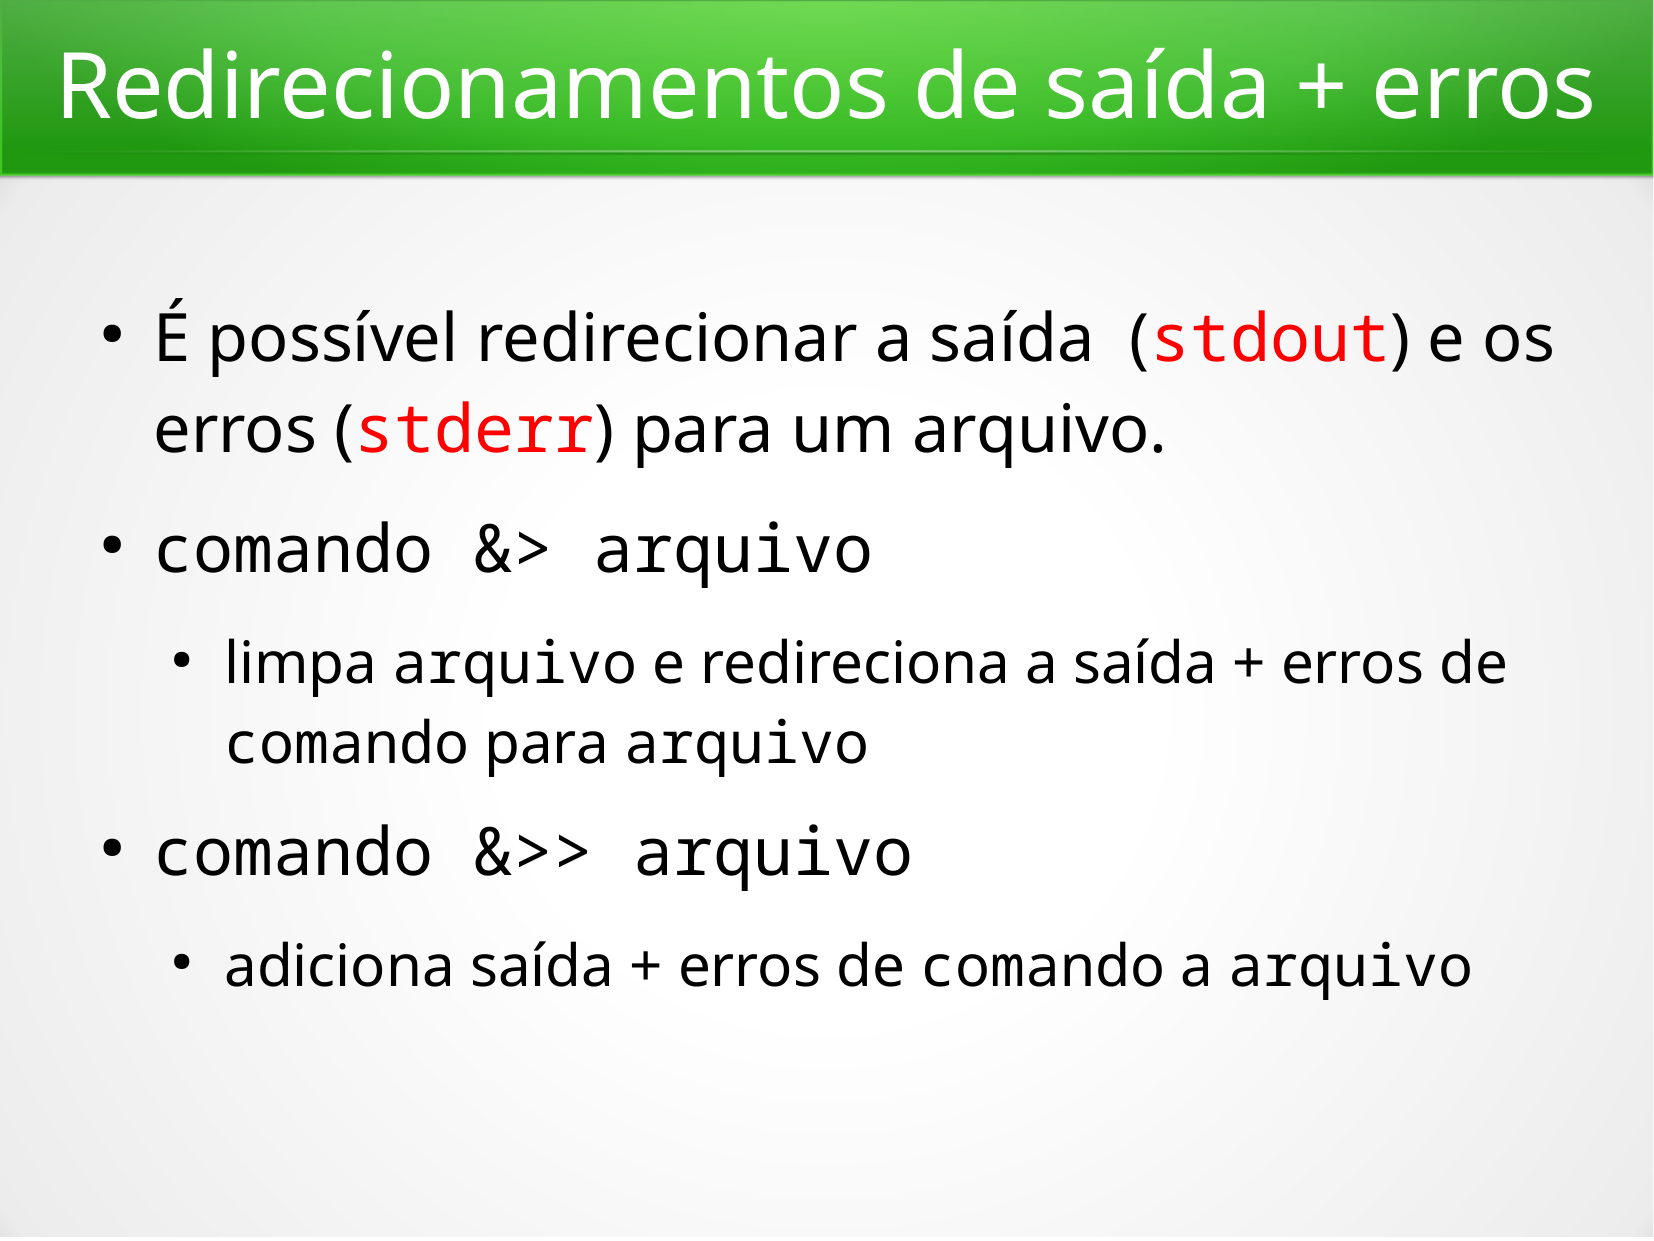

# Redirecionamentos de saída + erros
É possível redirecionar a saída (stdout) e os erros (stderr) para um arquivo.
comando &> arquivo
limpa arquivo e redireciona a saída + erros de comando para arquivo
comando &>> arquivo
adiciona saída + erros de comando a arquivo